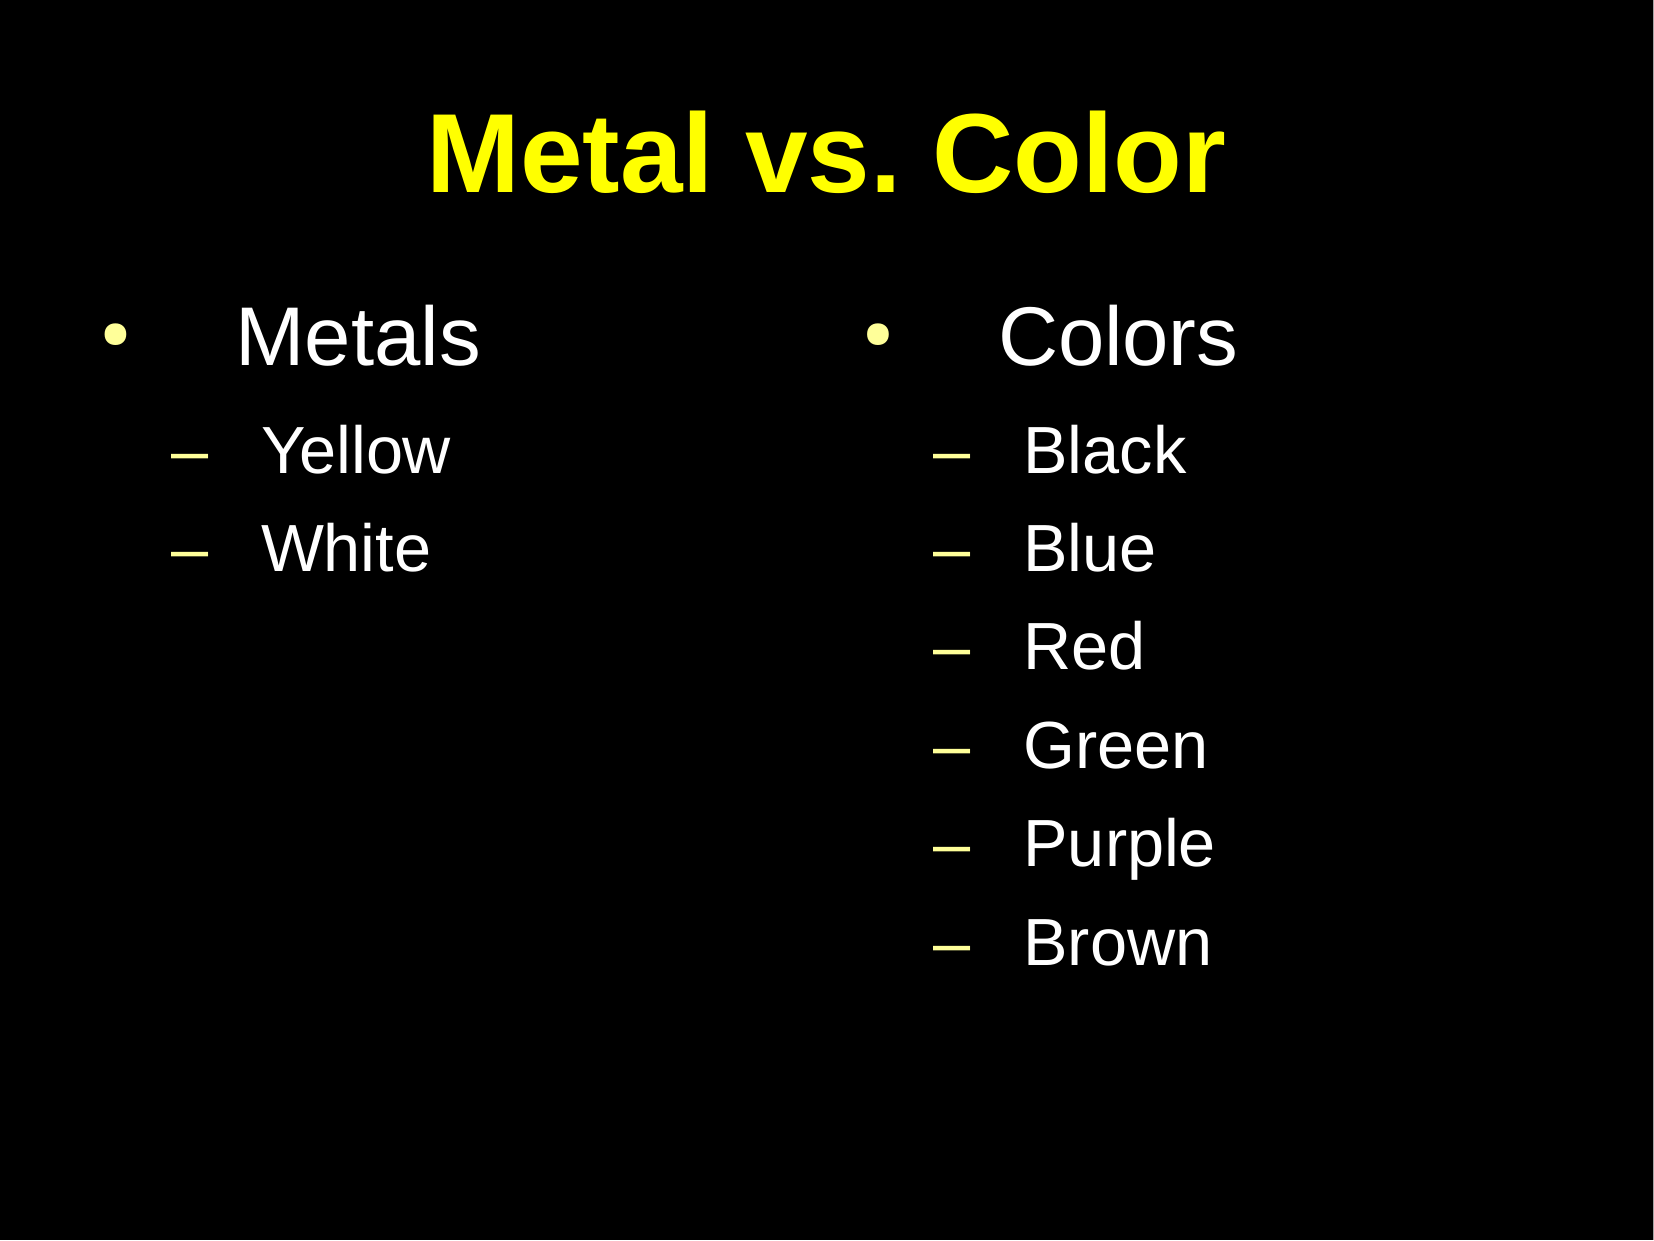

# Metal vs. Color
Metals
Yellow
White
Colors
Black
Blue
Red
Green
Purple
Brown